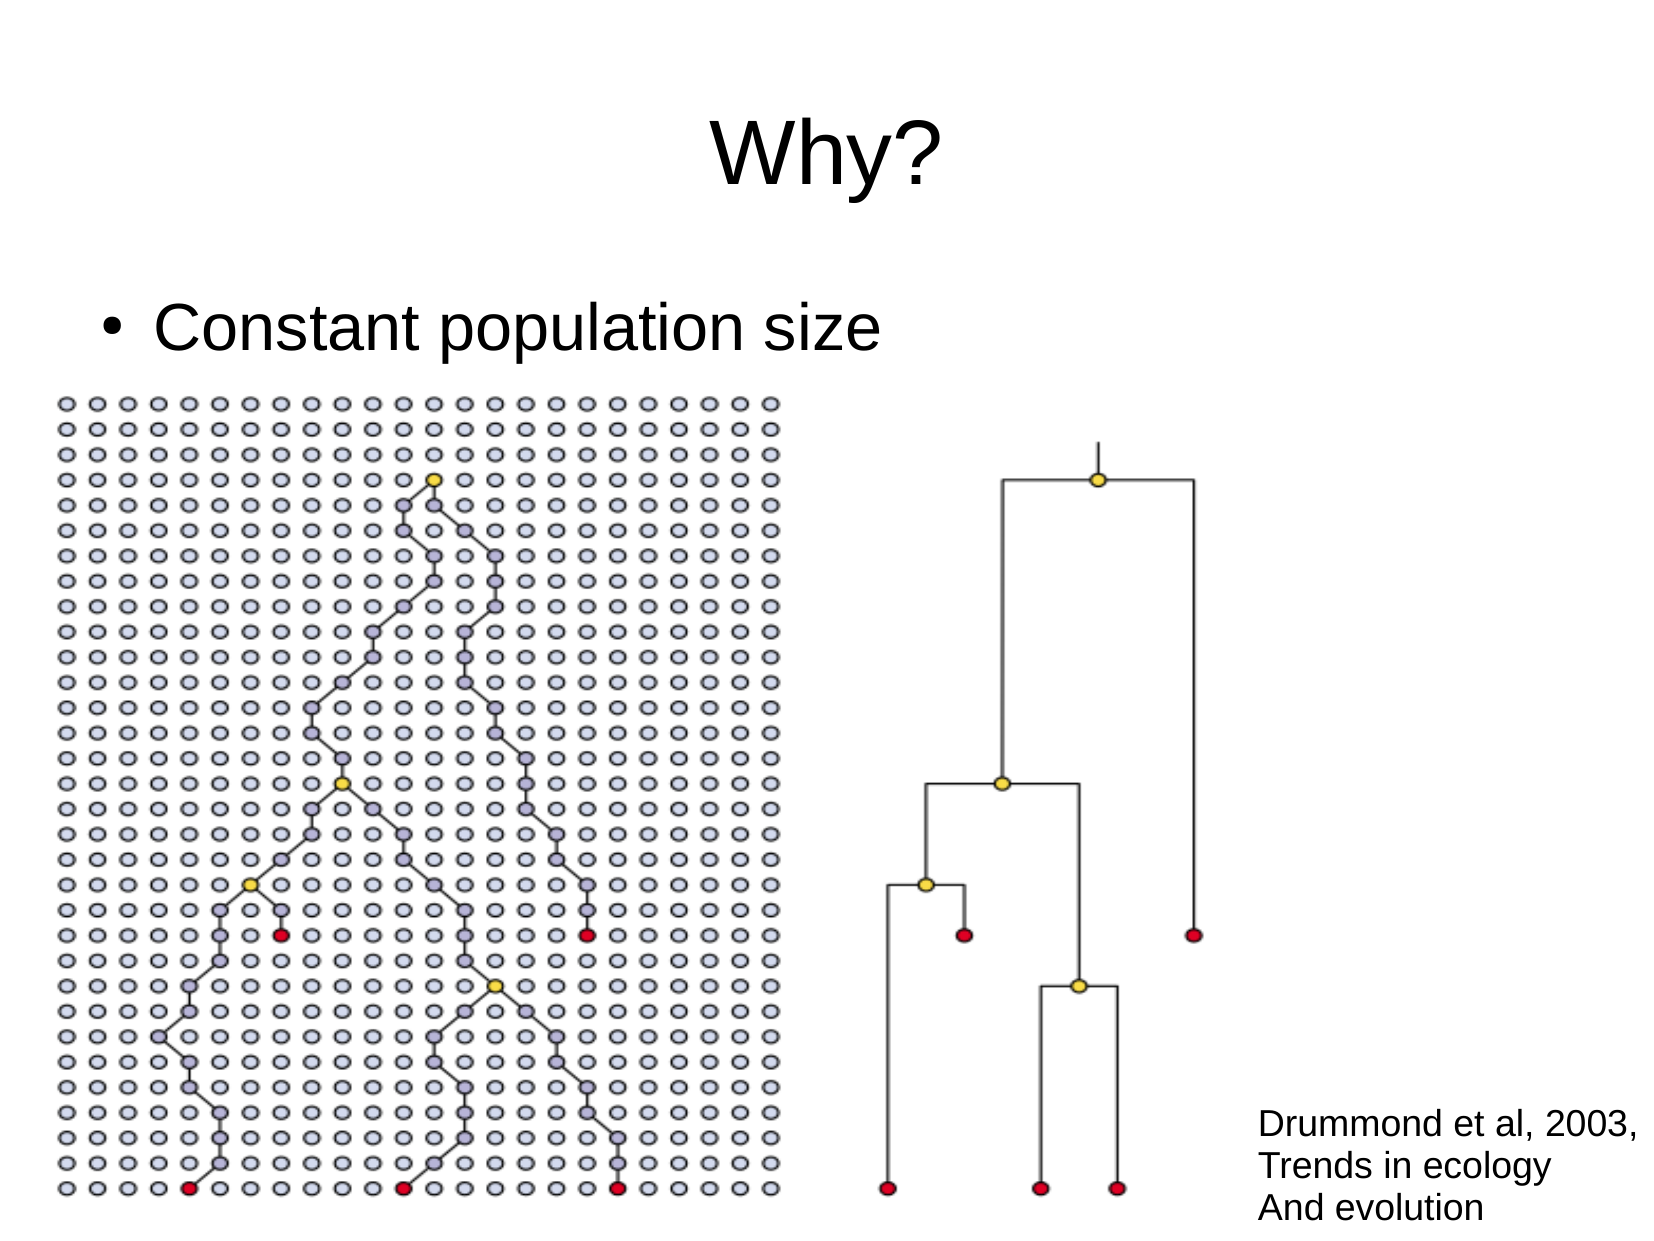

# Why?
Constant population size
Drummond et al, 2003,
Trends in ecology
And evolution